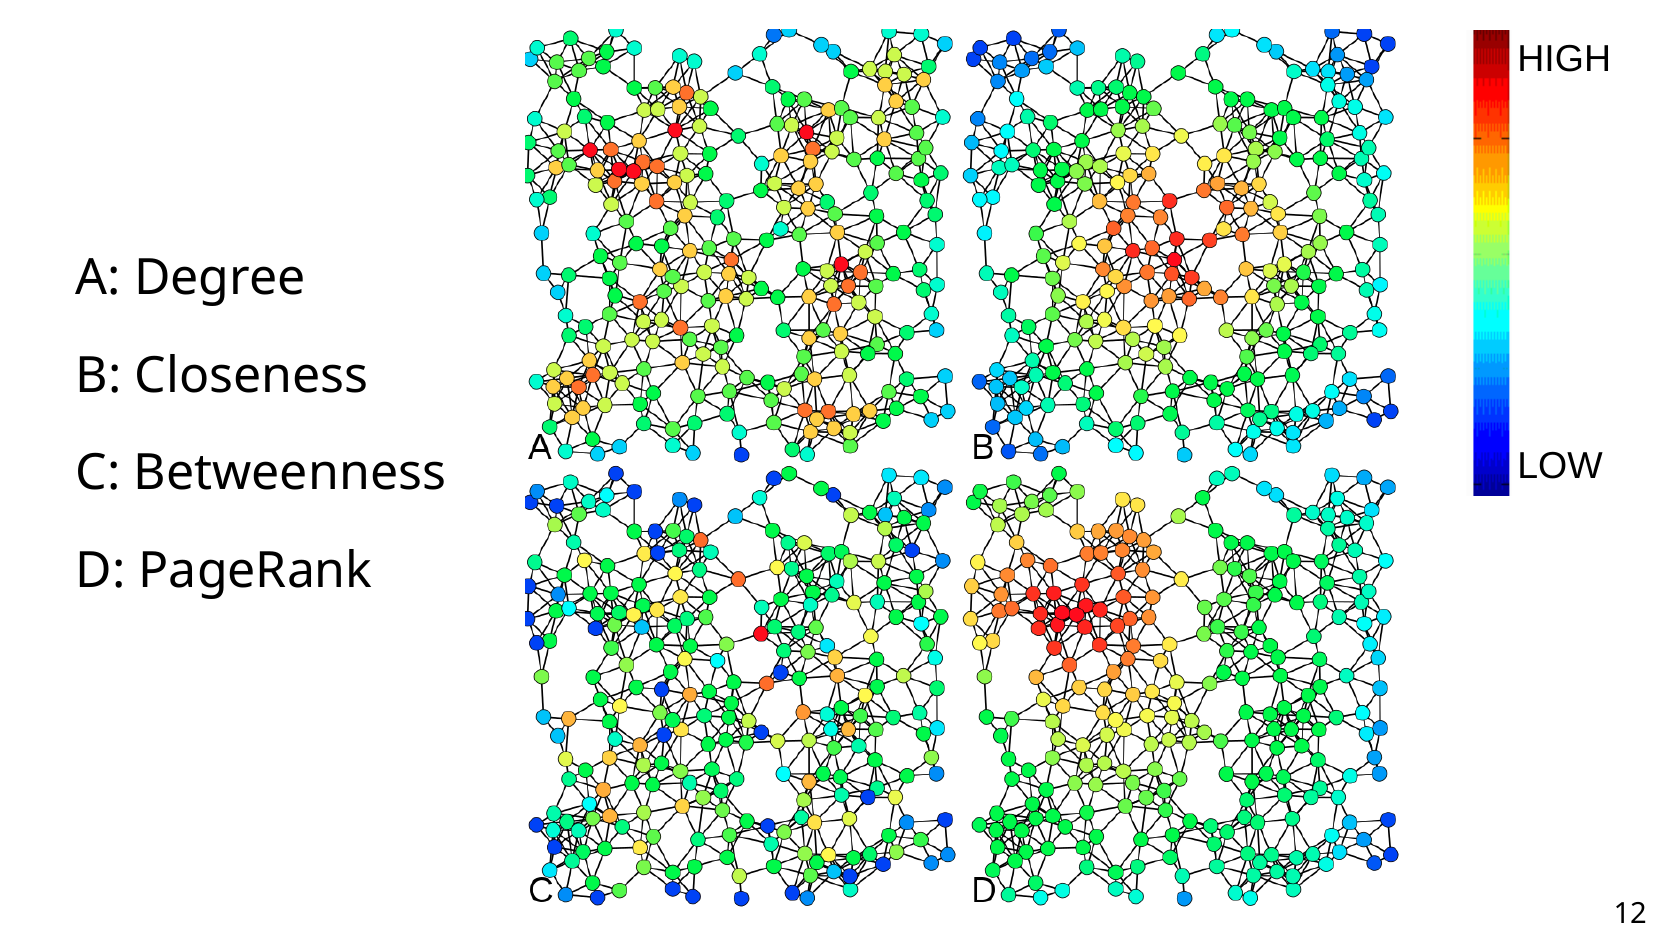

HIGH
# A: Degree
B: Closeness
C: Betweenness
D: PageRank
LOW
12